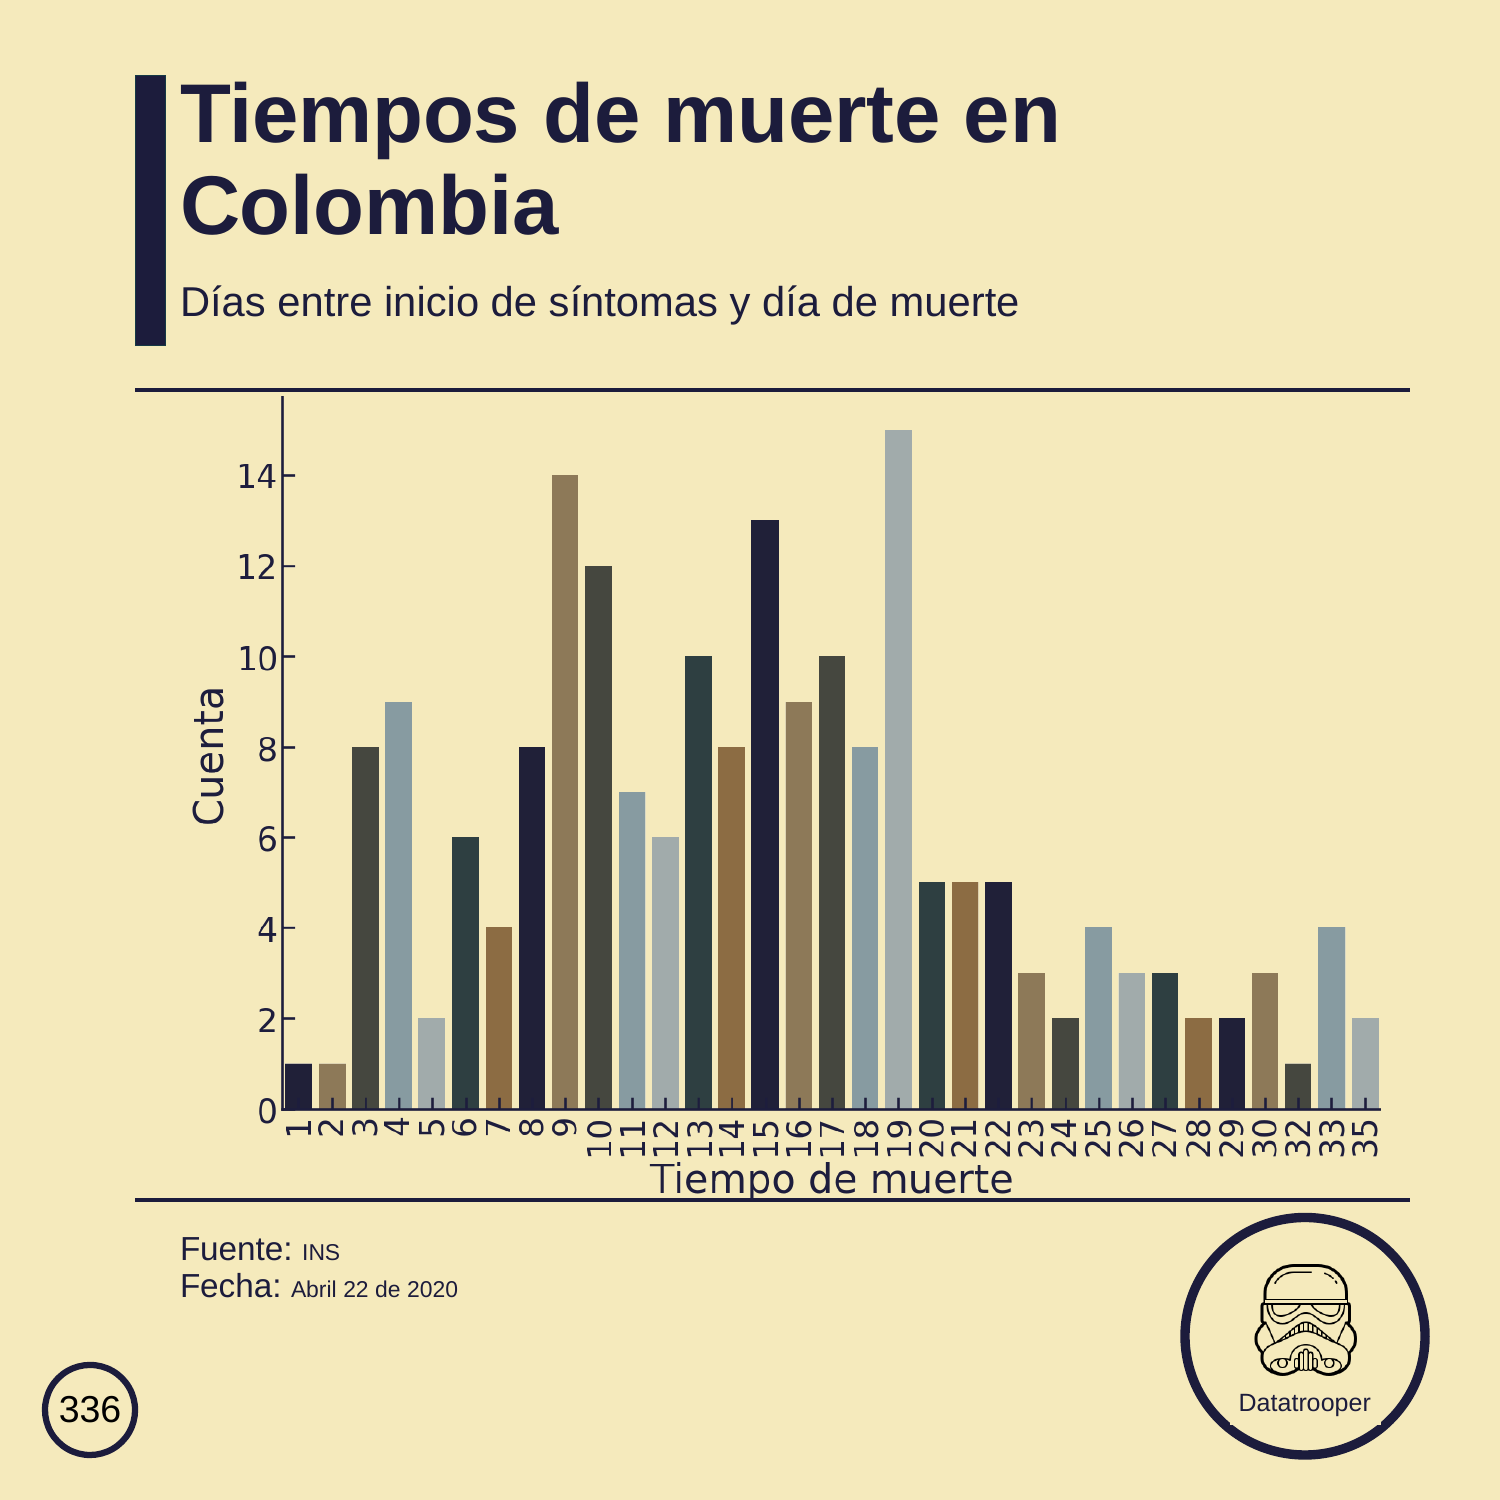

# Tiempos de muerte en Colombia
Días entre inicio de síntomas y día de muerte
Fuente: INS
Fecha: Abril 22 de 2020
336
Datatrooper